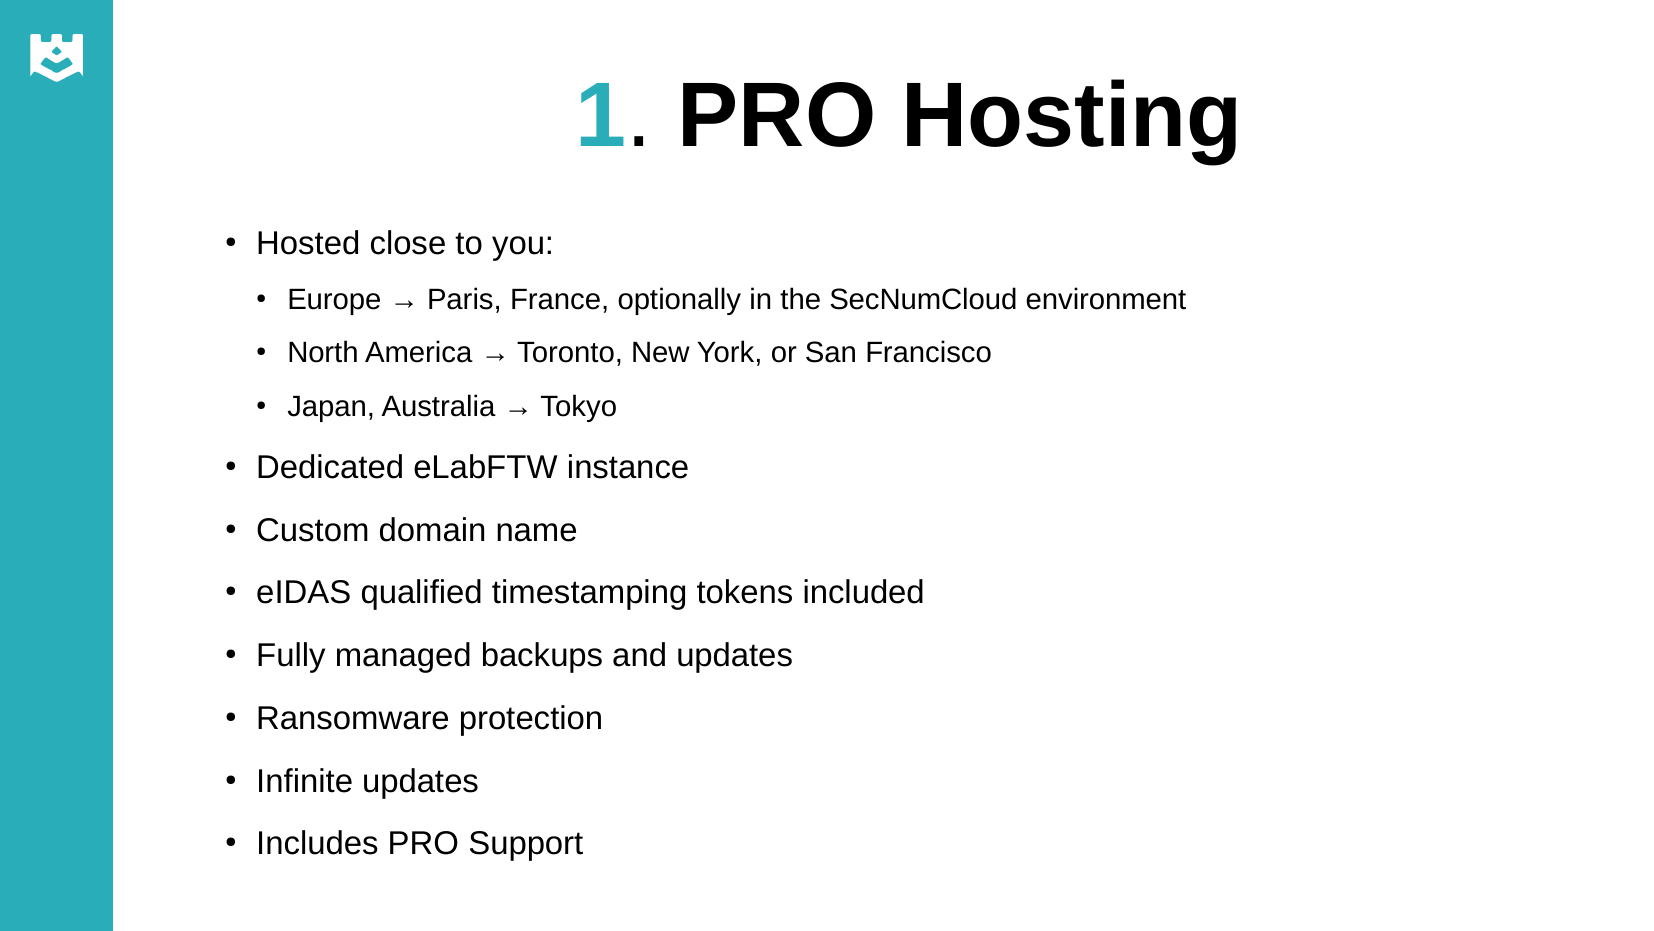

# 1. PRO Hosting
Hosted close to you:
Europe → Paris, France, optionally in the SecNumCloud environment
North America → Toronto, New York, or San Francisco
Japan, Australia → Tokyo
Dedicated eLabFTW instance
Custom domain name
eIDAS qualified timestamping tokens included
Fully managed backups and updates
Ransomware protection
Infinite updates
Includes PRO Support